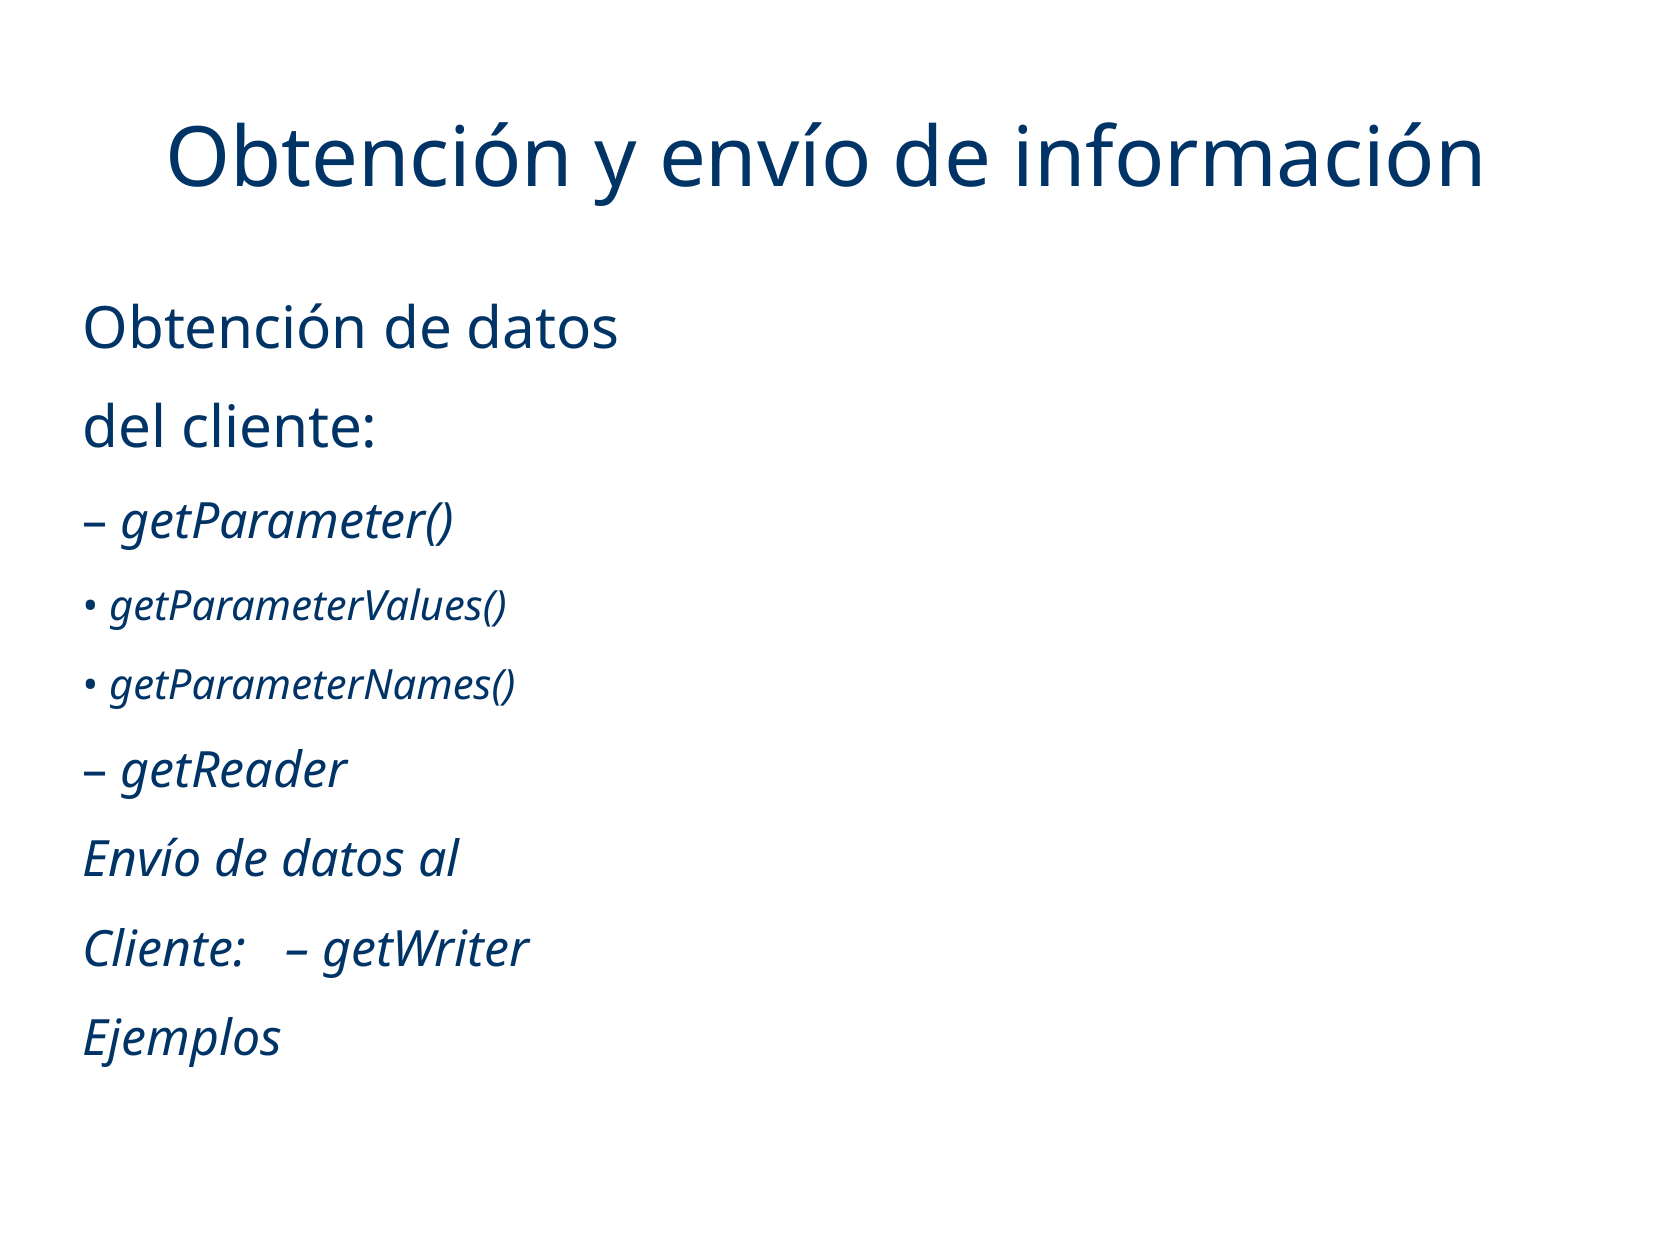

# Obtención y envío de información
Obtención de datos
del cliente:
– getParameter()
• getParameterValues()
• getParameterNames()
– getReader
Envío de datos al
Cliente: – getWriter
Ejemplos